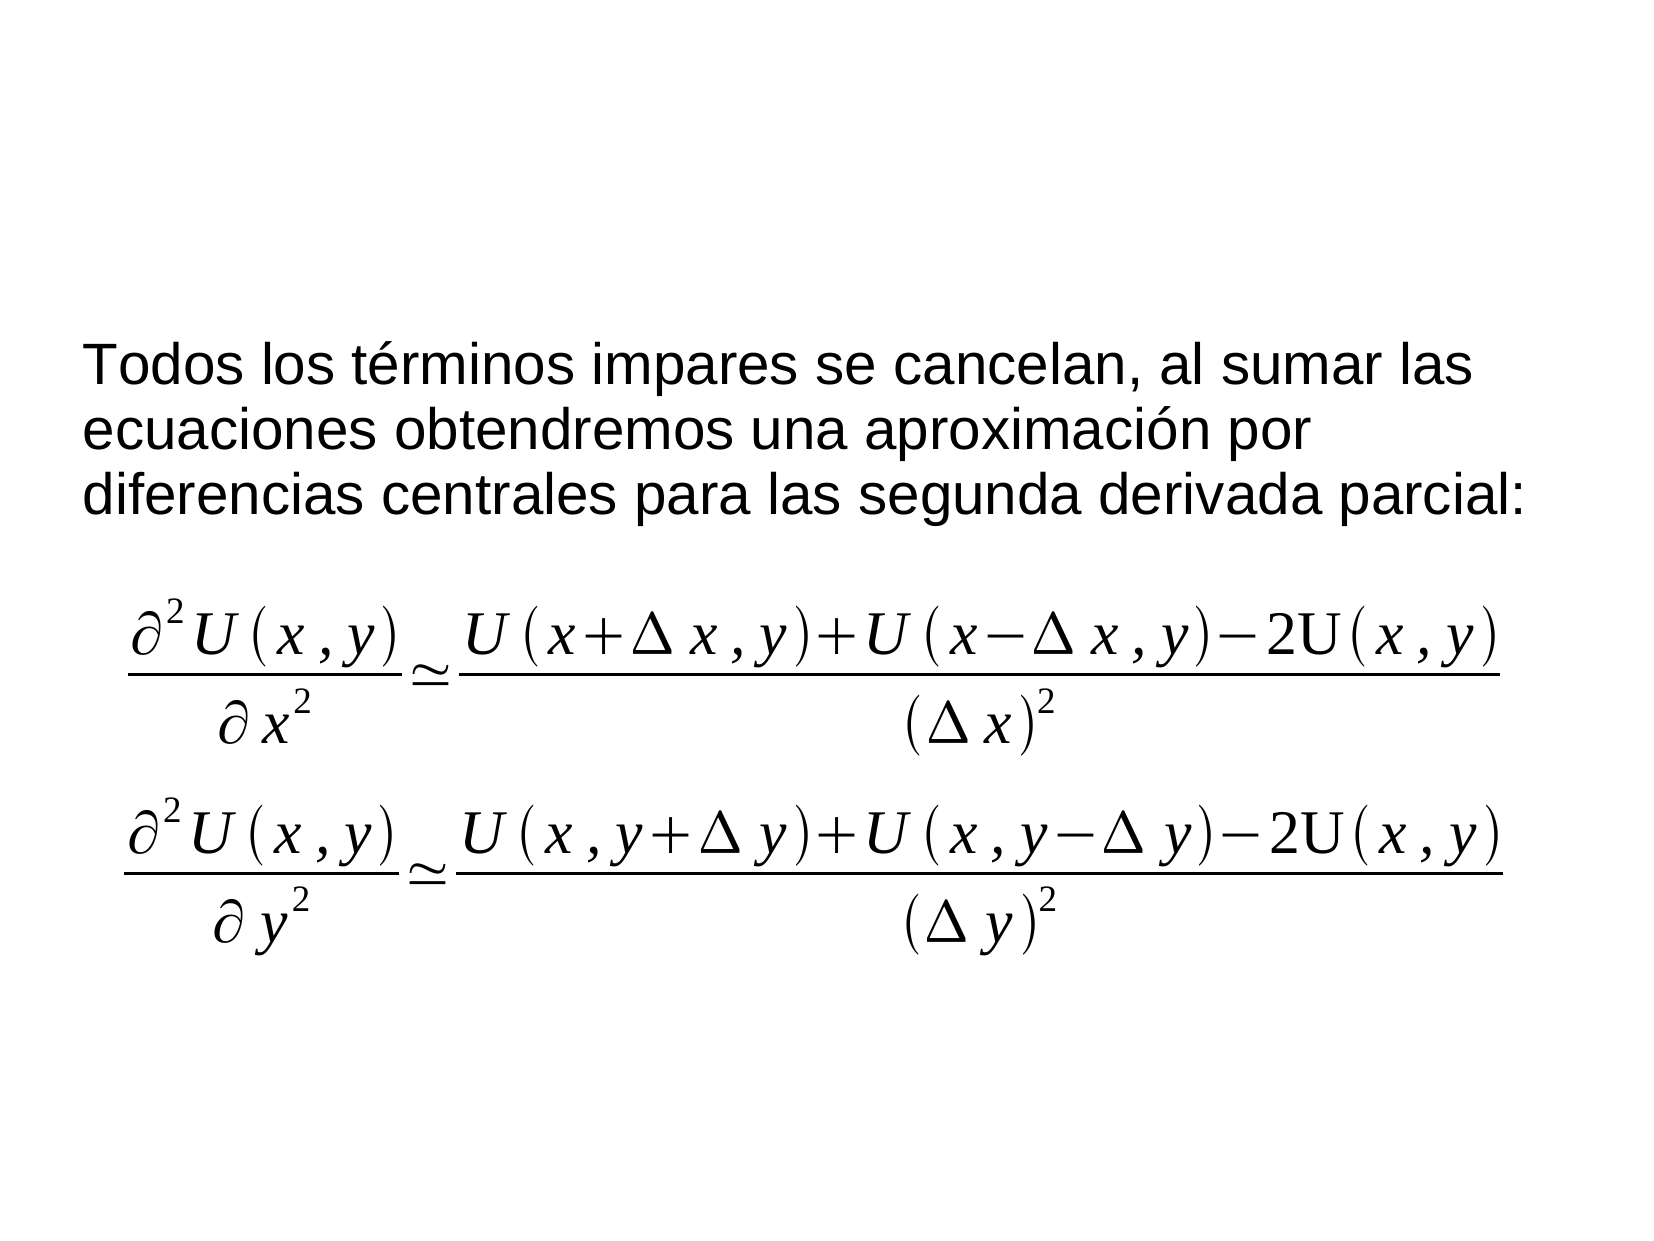

#
Todos los términos impares se cancelan, al sumar las ecuaciones obtendremos una aproximación por diferencias centrales para las segunda derivada parcial: